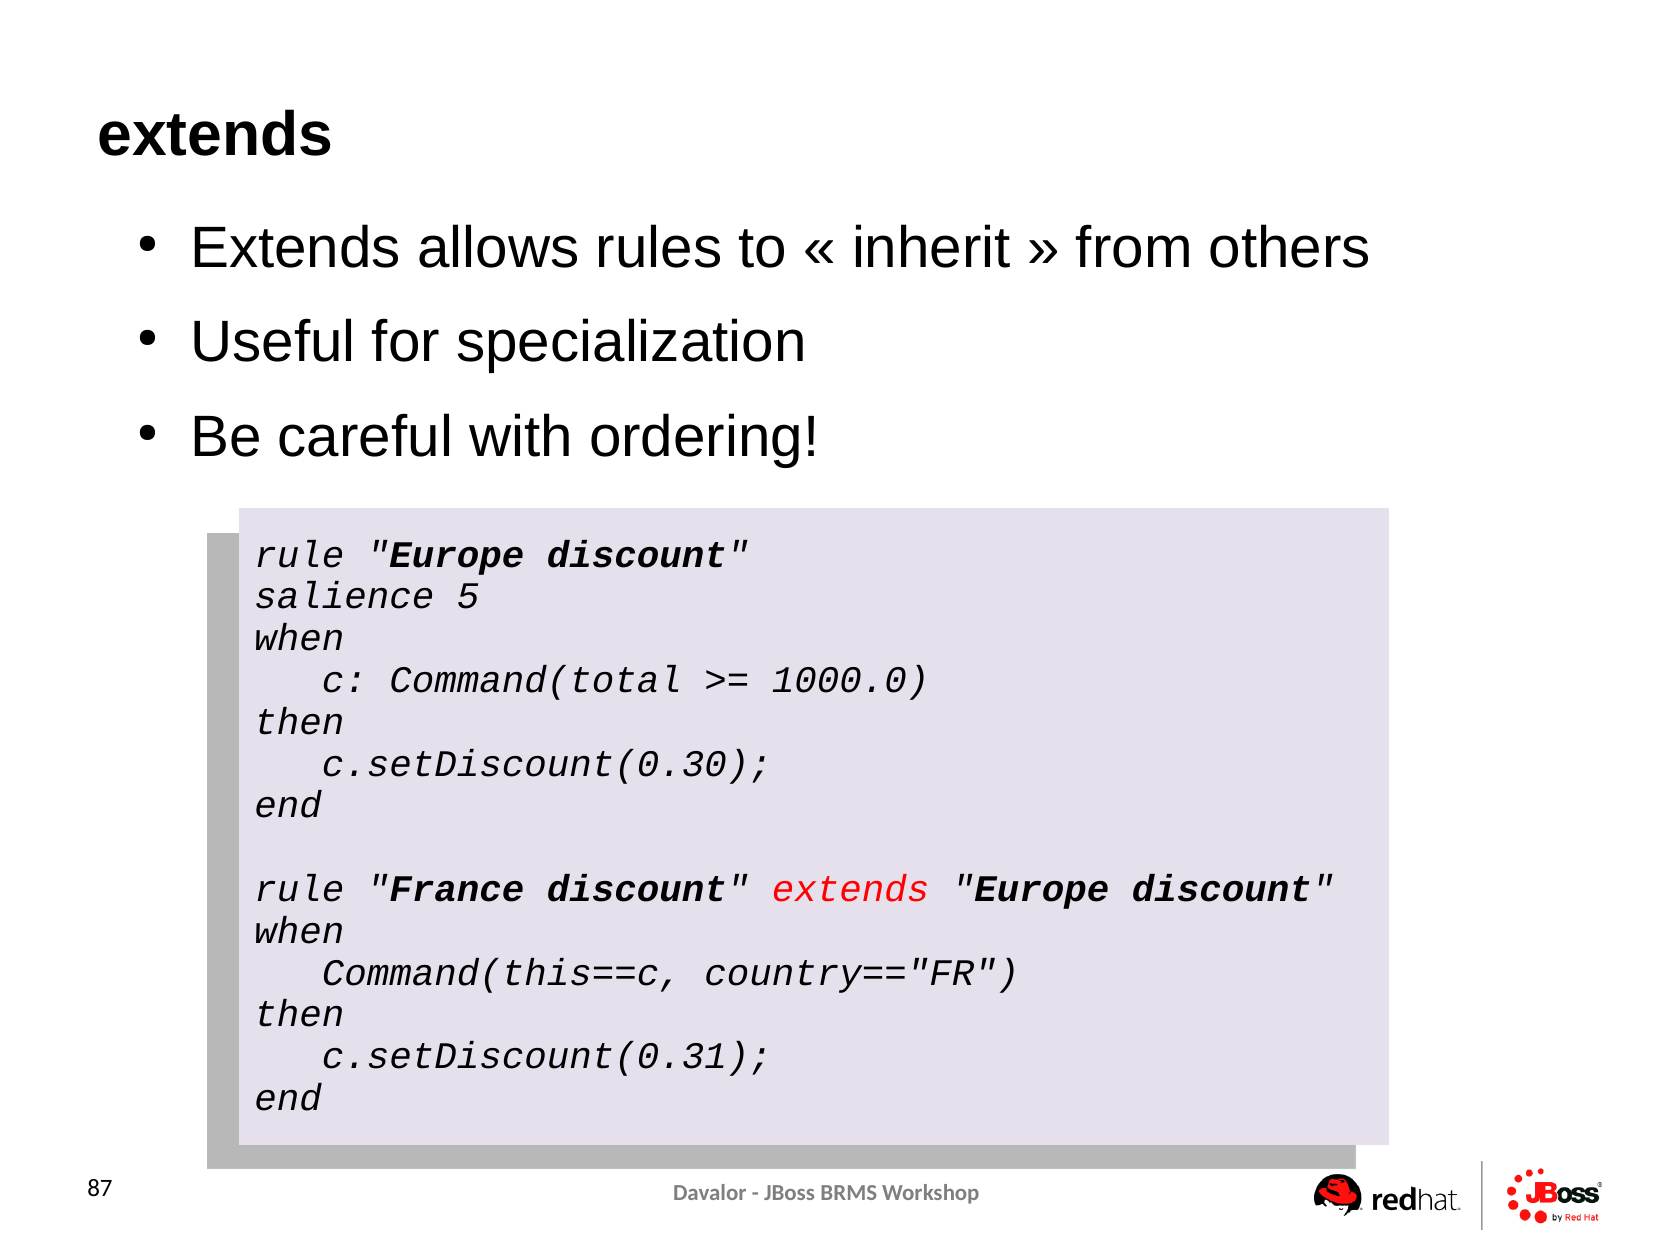

# extends
Extends allows rules to « inherit » from others
Useful for specialization
Be careful with ordering!
rule "Europe discount"
salience 5
when
 c: Command(total >= 1000.0)
then
 c.setDiscount(0.30);
end
rule "France discount" extends "Europe discount"
when
 Command(this==c, country=="FR")
then
 c.setDiscount(0.31);
end